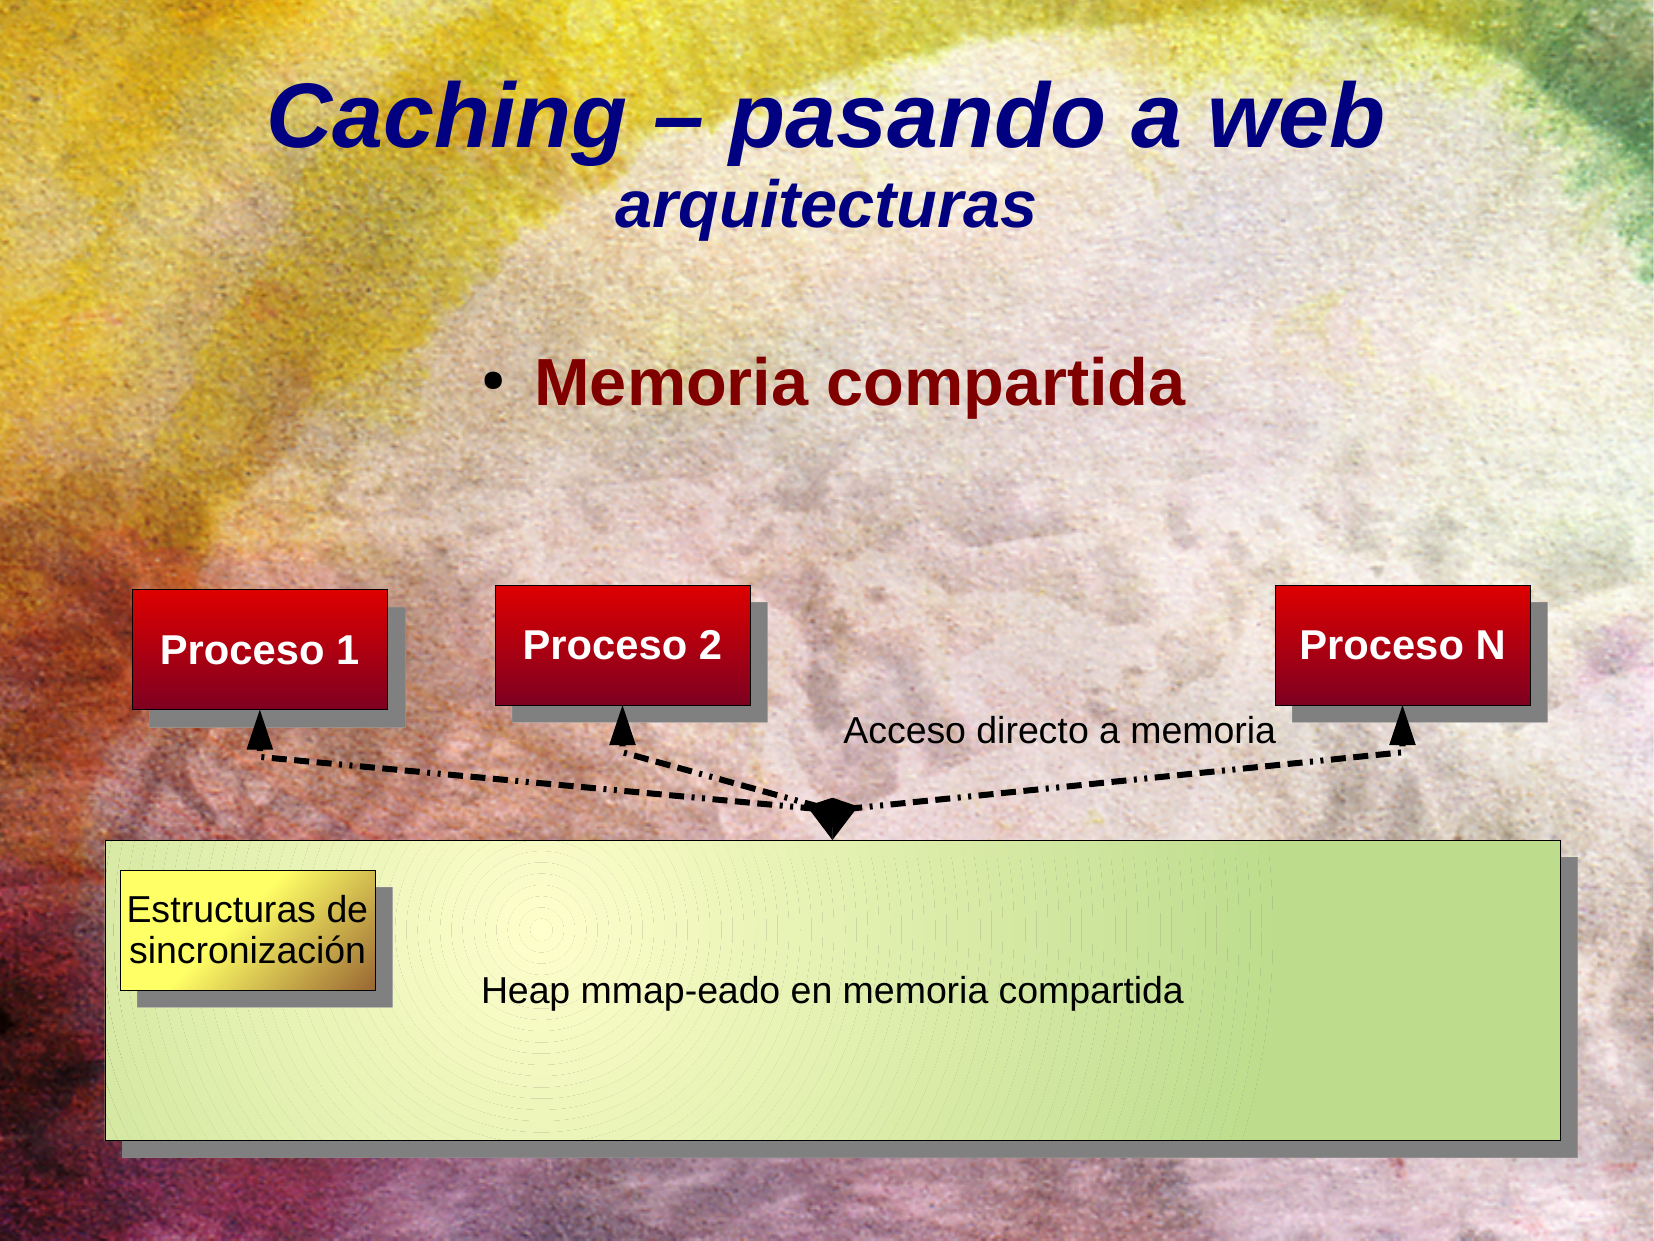

# Caching – pasando a web arquitecturas
Memoria compartida
Proceso 2
Proceso N
Proceso 1
Heap mmap-eado en memoria compartida
Estructuras de
sincronización